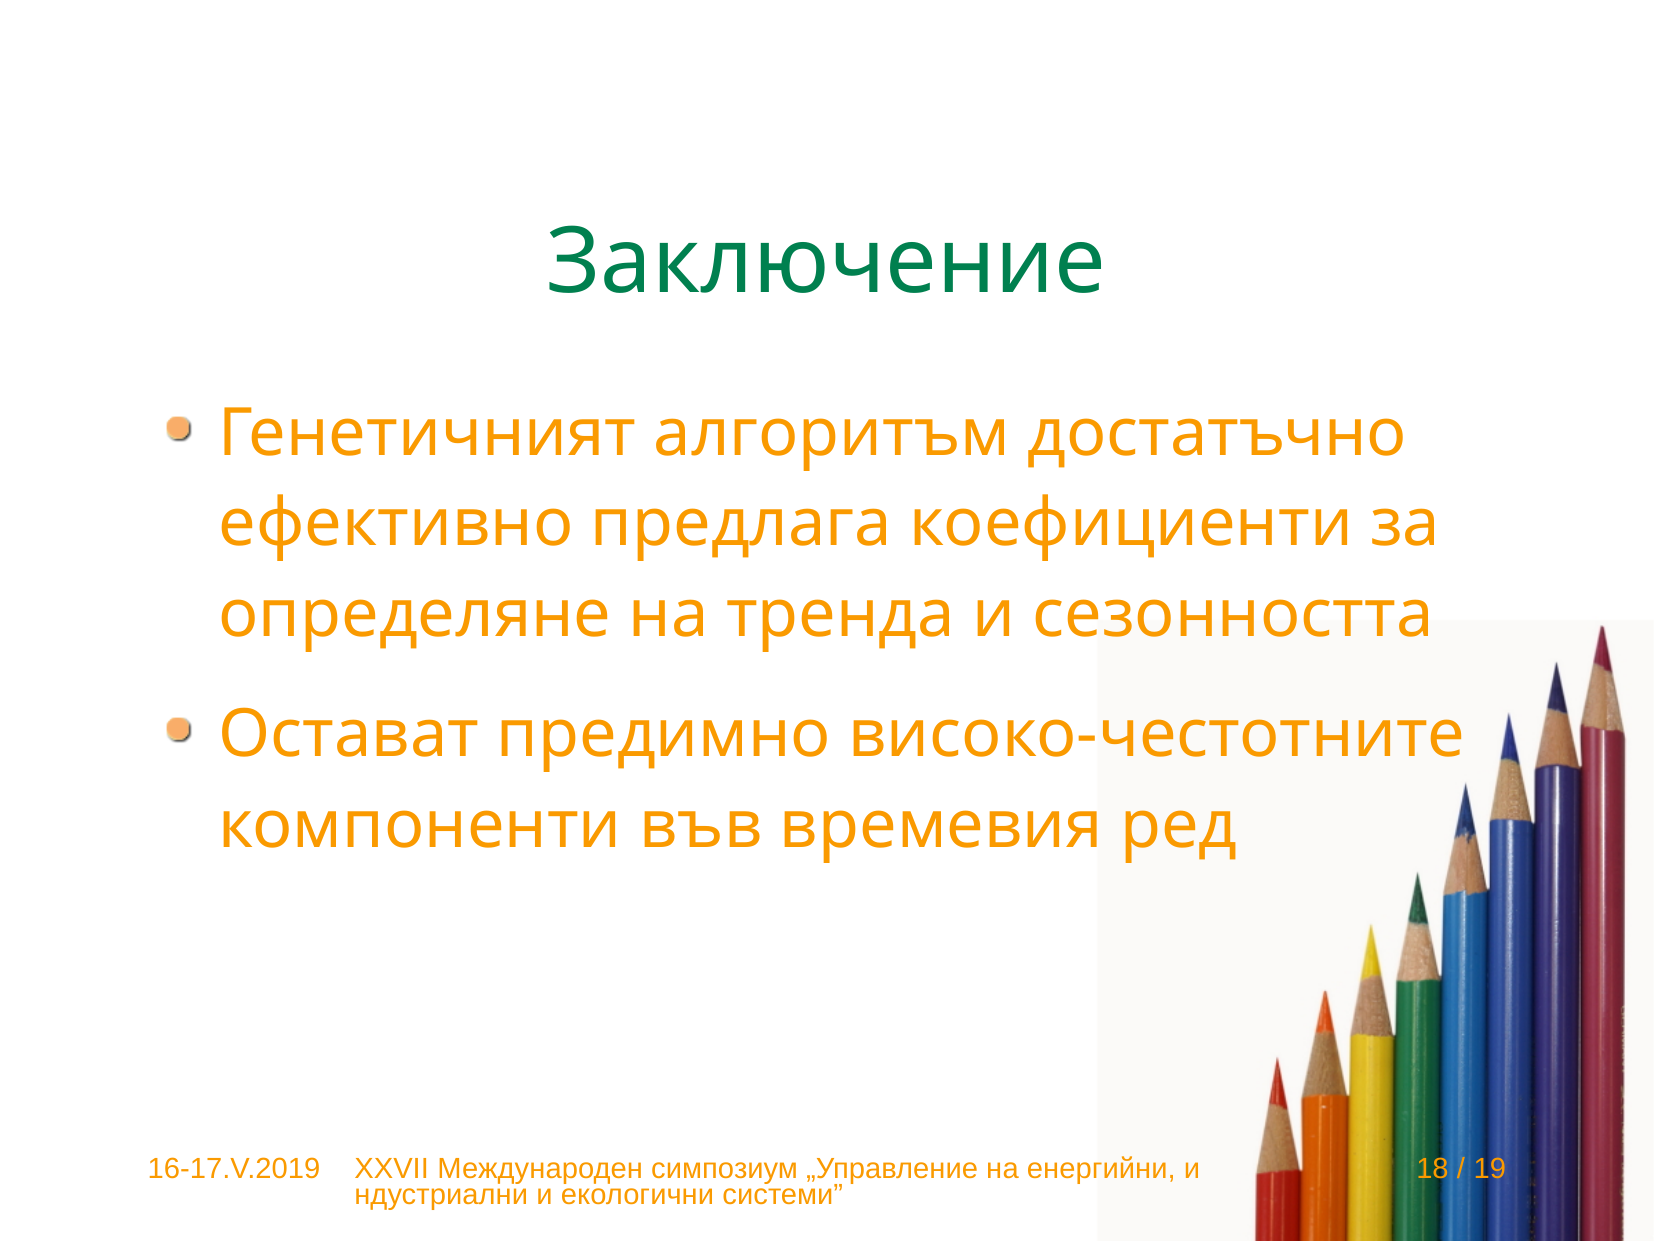

# Заключение
Генетичният алгоритъм достатъчно ефективно предлага коефициенти за определяне на тренда и сезонността
Остават предимно високо-честотните компоненти във времевия ред
16-17.V.2019
XXVII Международен симпозиум „Управление на енергийни, индустриални и екологични системи”
18